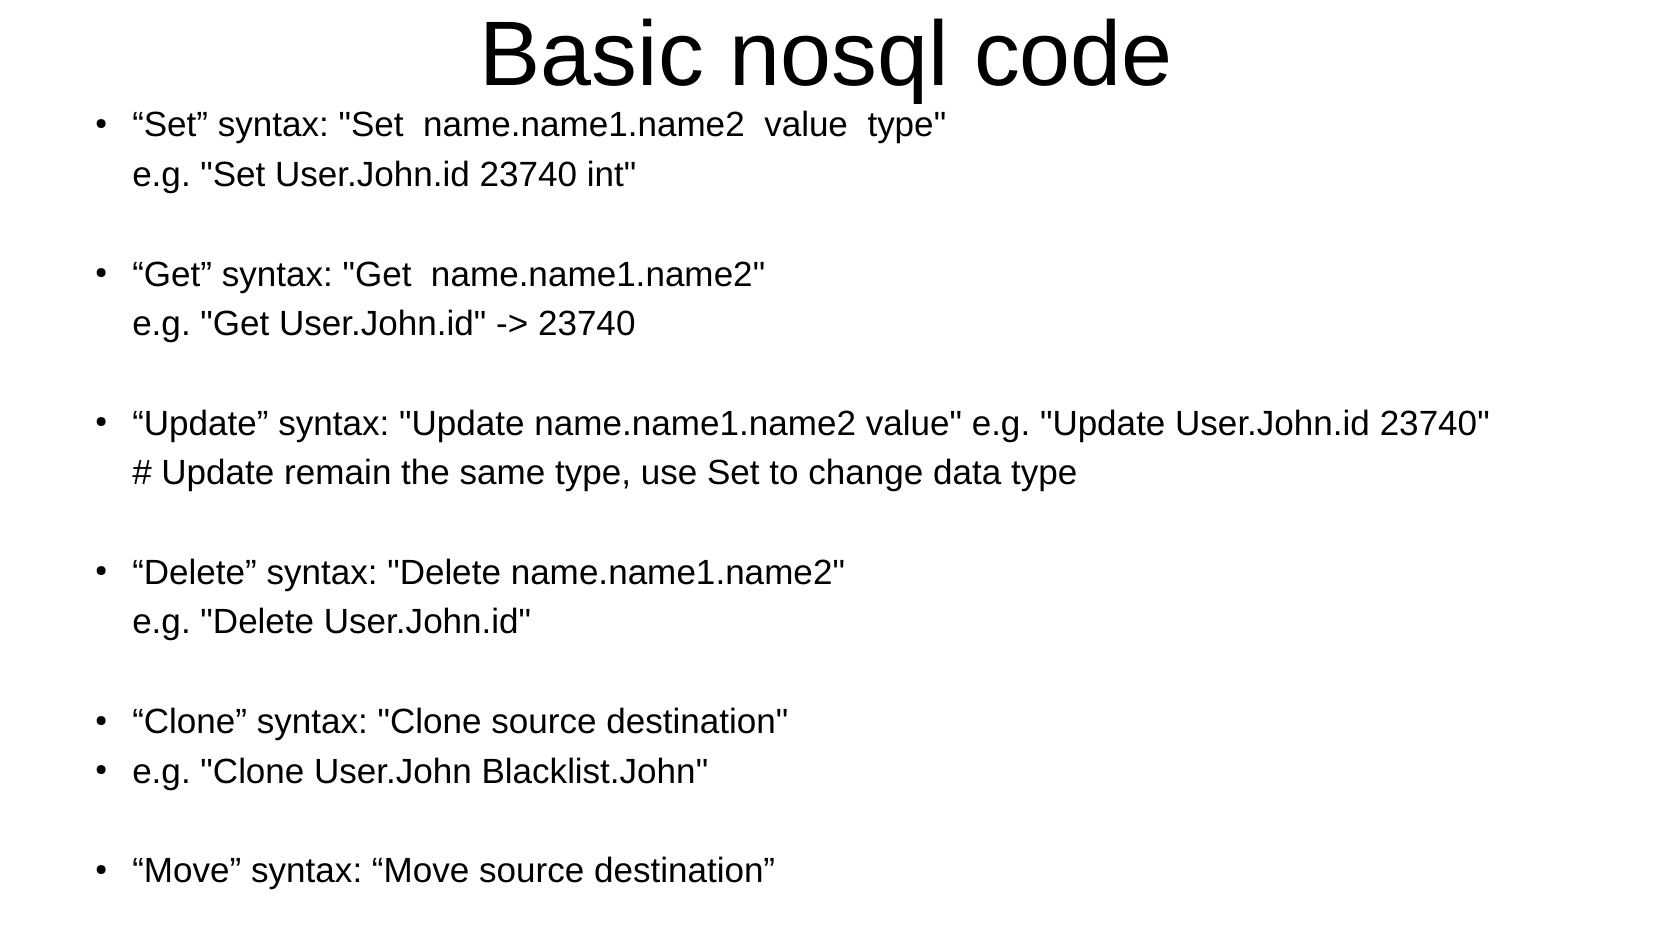

# Basic nosql code
“Set” syntax: "Set name.name1.name2 value type"
e.g. "Set User.John.id 23740 int"
“Get” syntax: "Get name.name1.name2"
e.g. "Get User.John.id" -> 23740
“Update” syntax: "Update name.name1.name2 value" e.g. "Update User.John.id 23740"
# Update remain the same type, use Set to change data type
“Delete” syntax: "Delete name.name1.name2"
e.g. "Delete User.John.id"
“Clone” syntax: "Clone source destination"
e.g. "Clone User.John Blacklist.John"
“Move” syntax: “Move source destination”